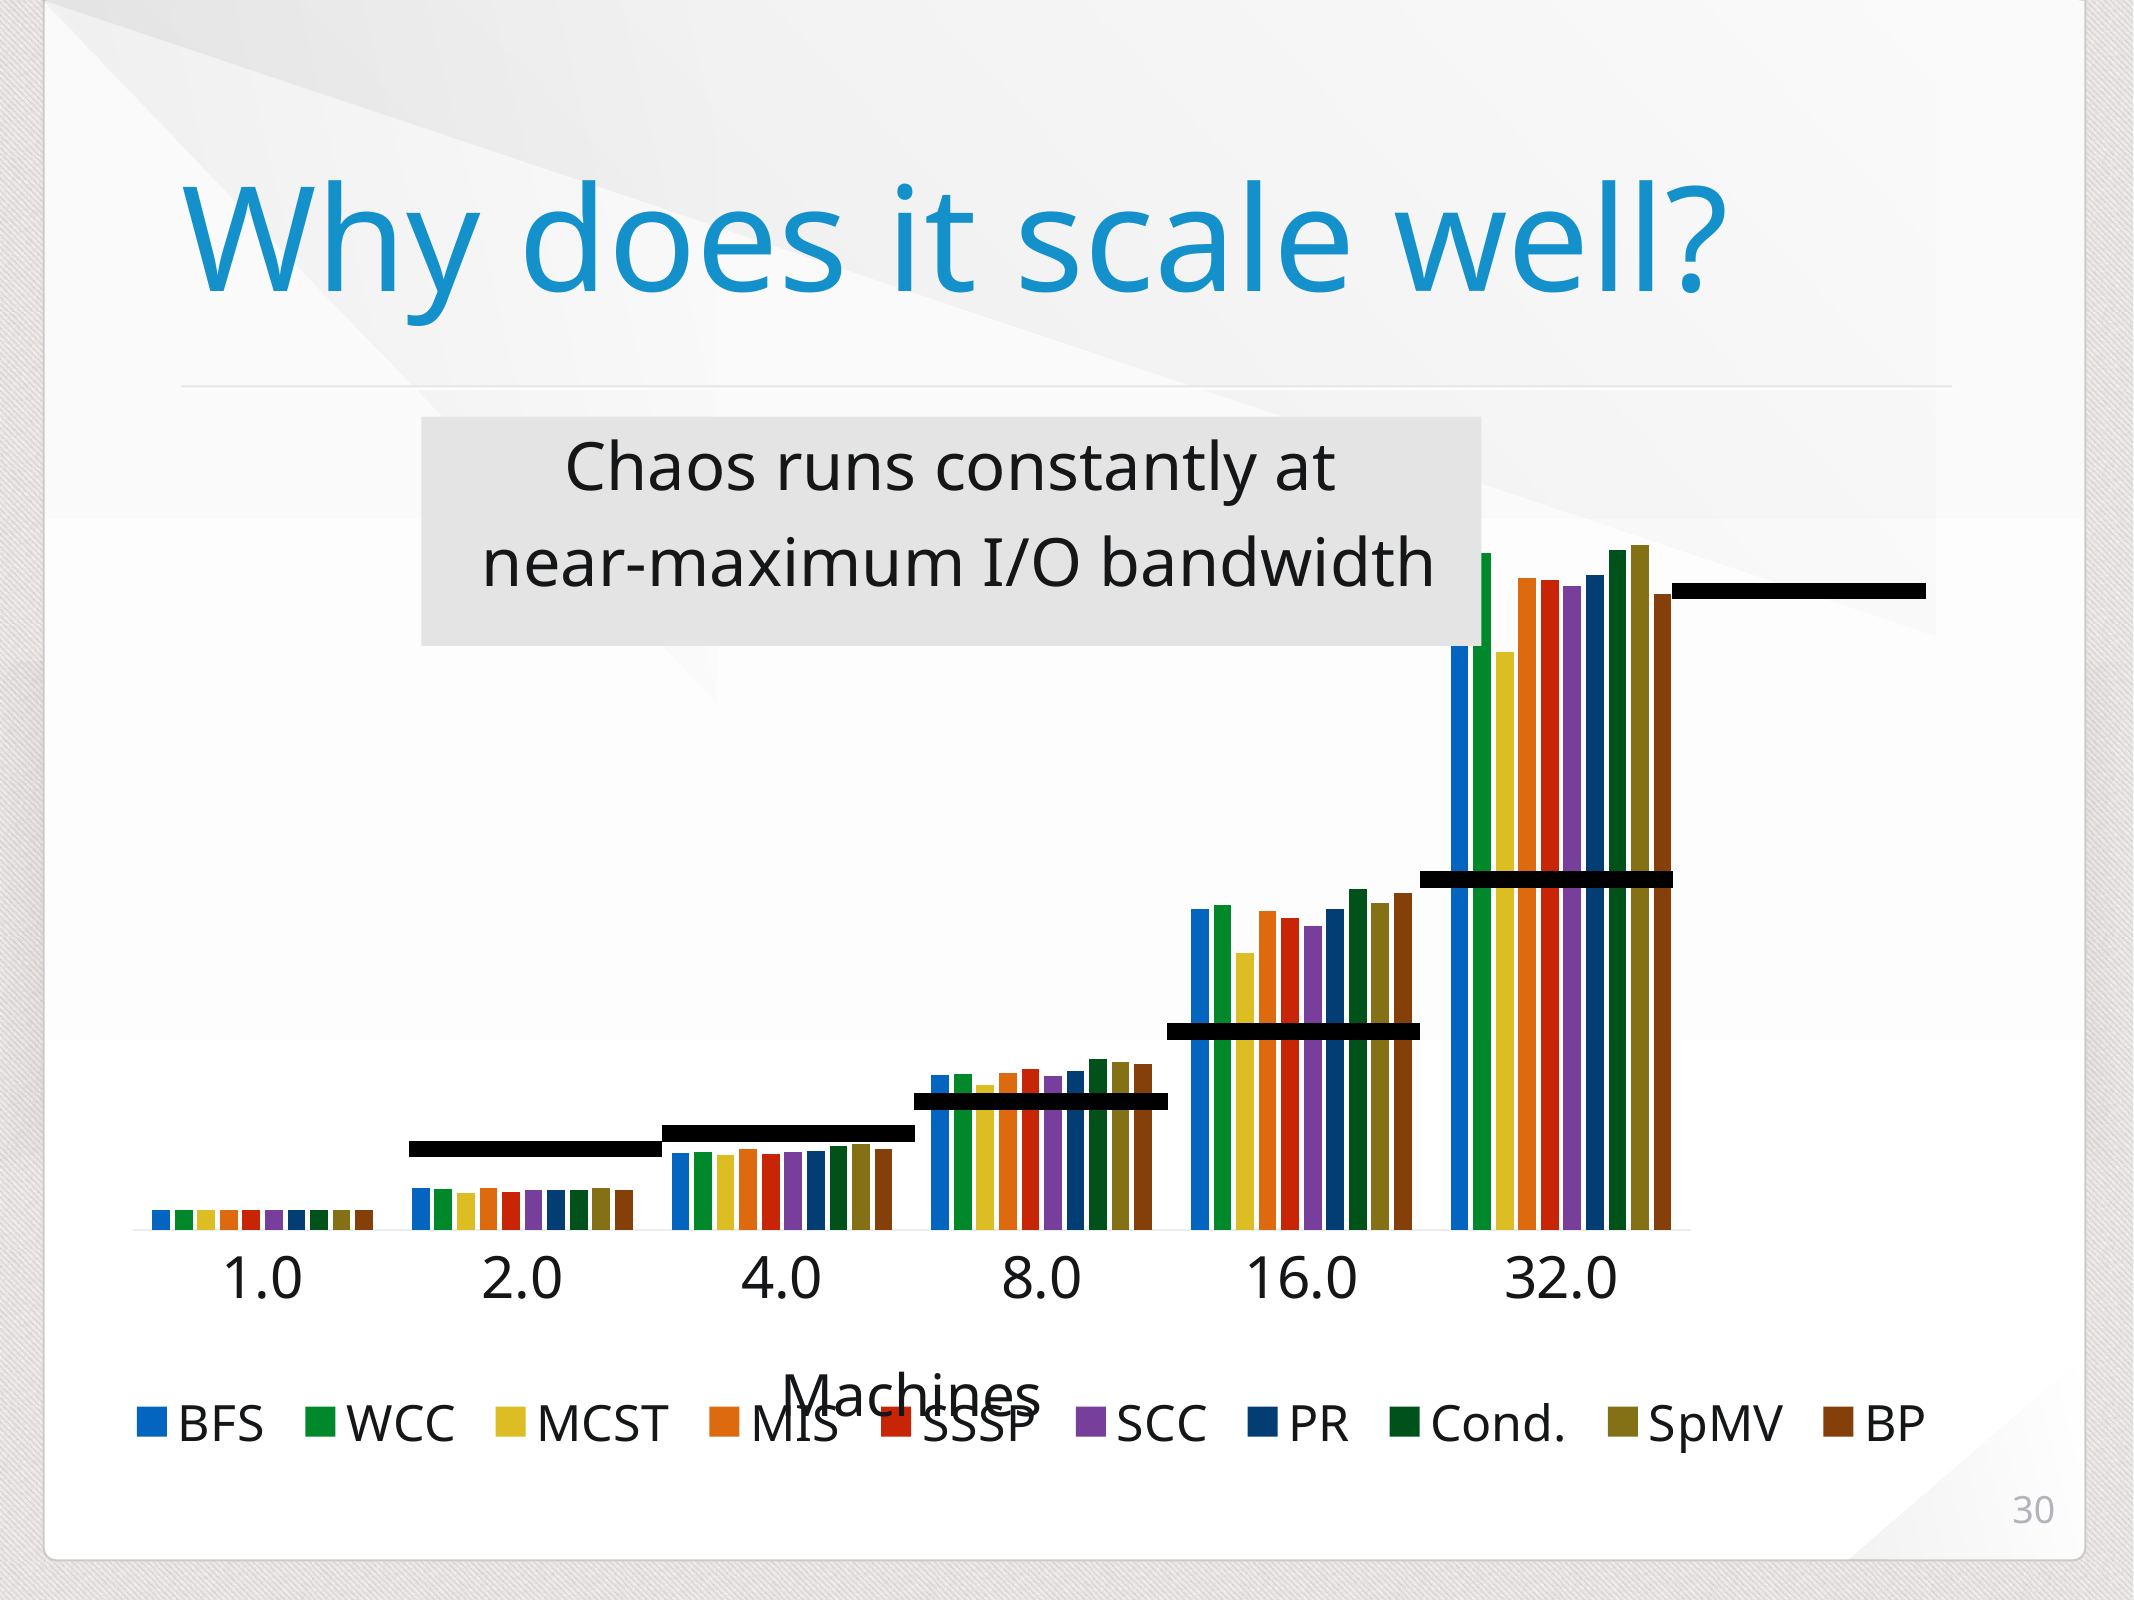

# Why does it scale well?
Chaos runs constantly at
near-maximum I/O bandwidth
### Chart
| Category | BFS | WCC | MCST | MIS | SSSP | SCC | PR | Cond. | SpMV | BP |
|---|---|---|---|---|---|---|---|---|---|---|
| 1.0 | 440.0 | 440.0 | 440.0 | 440.0 | 440.0 | 440.0 | 440.0 | 440.0 | 440.0 | 440.0 |
| 2.0 | 952.006546786673 | 927.28502360313 | 832.238281590888 | 952.358735943432 | 863.206240108133 | 907.657688059346 | 901.241358314208 | 905.273604759672 | 949.75209154022 | 903.920932758308 |
| 4.0 | 1745.81890572412 | 1768.88924316603 | 1688.17741060809 | 1822.54003821839 | 1724.51814153607 | 1771.63541237418 | 1793.50539415021 | 1891.63065158943 | 1937.94079062367 | 1834.29962644492 |
| 8.0 | 3509.46922955179 | 3529.14104391242 | 3282.49431974129 | 3544.77833596486 | 3646.78870734382 | 3489.6193746314 | 3603.06795009735 | 3865.28232057516 | 3791.77813581412 | 3752.42206808464 |
| 16.0 | 7273.57419576173 | 7357.62170368257 | 6280.49350375452 | 7216.2693064451 | 7072.27079600264 | 6889.55184678717 | 7258.17613498605 | 7710.92051853268 | 7408.80882375944 | 7634.9135201186 |
| 32.0 | 15402.1283007613 | 15333.3712081377 | 13080.0042821424 | 14772.1842392832 | 14708.3175870926 | 14573.7734549389 | 14829.1619061886 | 15386.2178810793 | 15504.5268071599 | 14391.0149544446 |